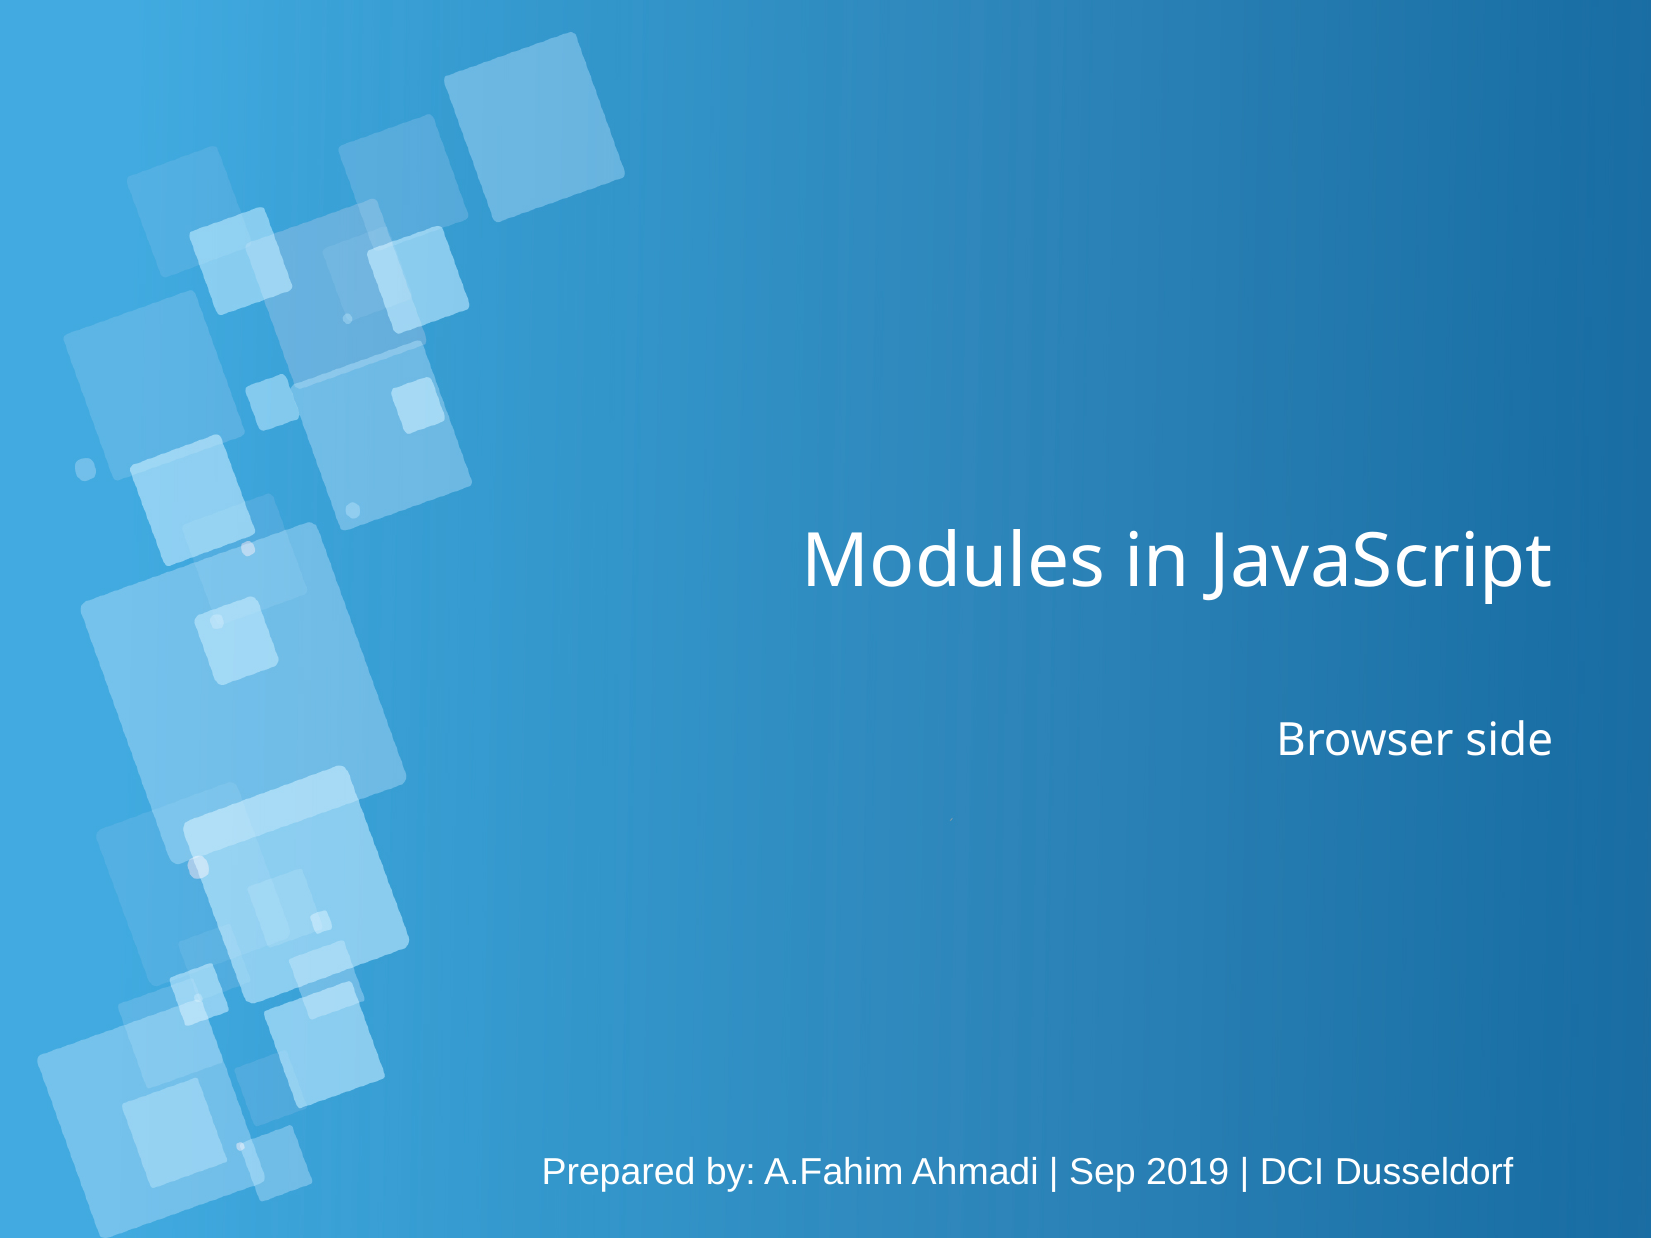

# Modules in JavaScript
Browser side
Prepared by: A.Fahim Ahmadi | Sep 2019 | DCI Dusseldorf